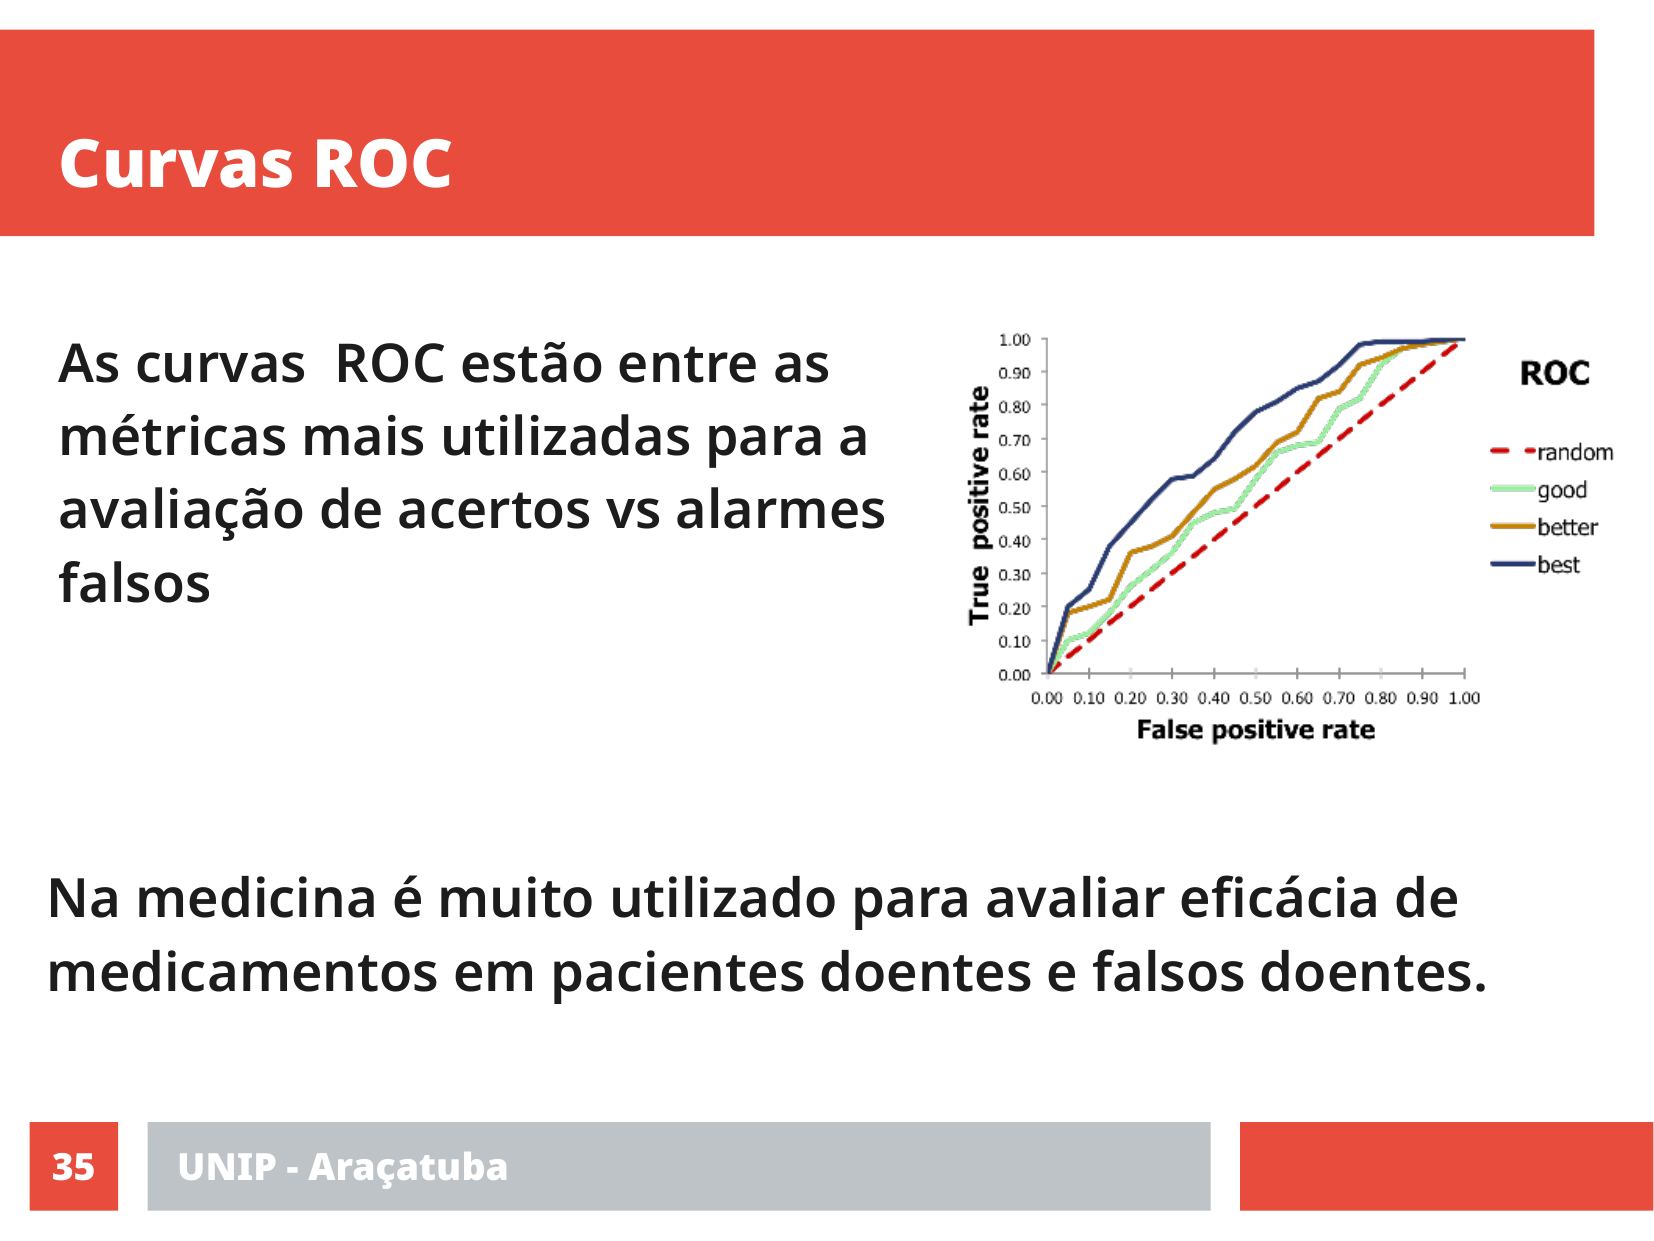

# Curvas ROC
As curvas ROC estão entre as métricas mais utilizadas para a avaliação de acertos vs alarmes falsos
Na medicina é muito utilizado para avaliar eficácia de medicamentos em pacientes doentes e falsos doentes.
35
UNIP - Araçatuba